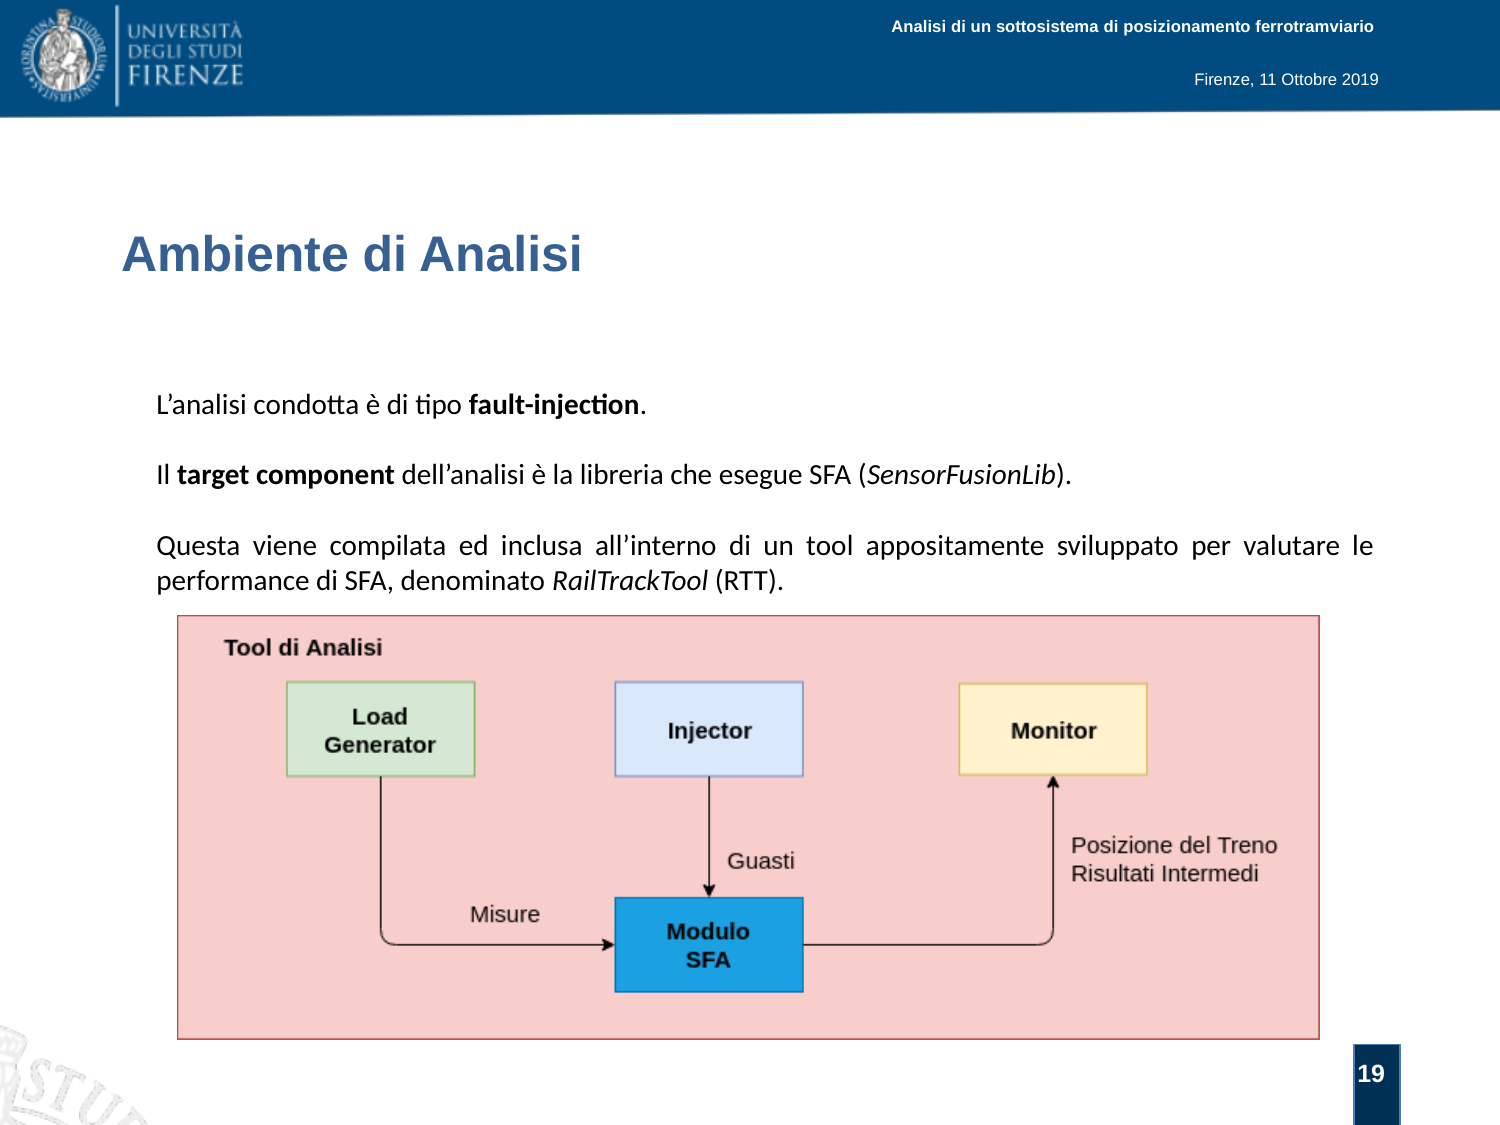

Analisi di un sottosistema di posizionamento ferrotramviario
Firenze, 11 Ottobre 2019
Ambiente di Analisi
L’analisi condotta è di tipo fault-injection.
Il target component dell’analisi è la libreria che esegue SFA (SensorFusionLib).
Questa viene compilata ed inclusa all’interno di un tool appositamente sviluppato per valutare le performance di SFA, denominato RailTrackTool (RTT).